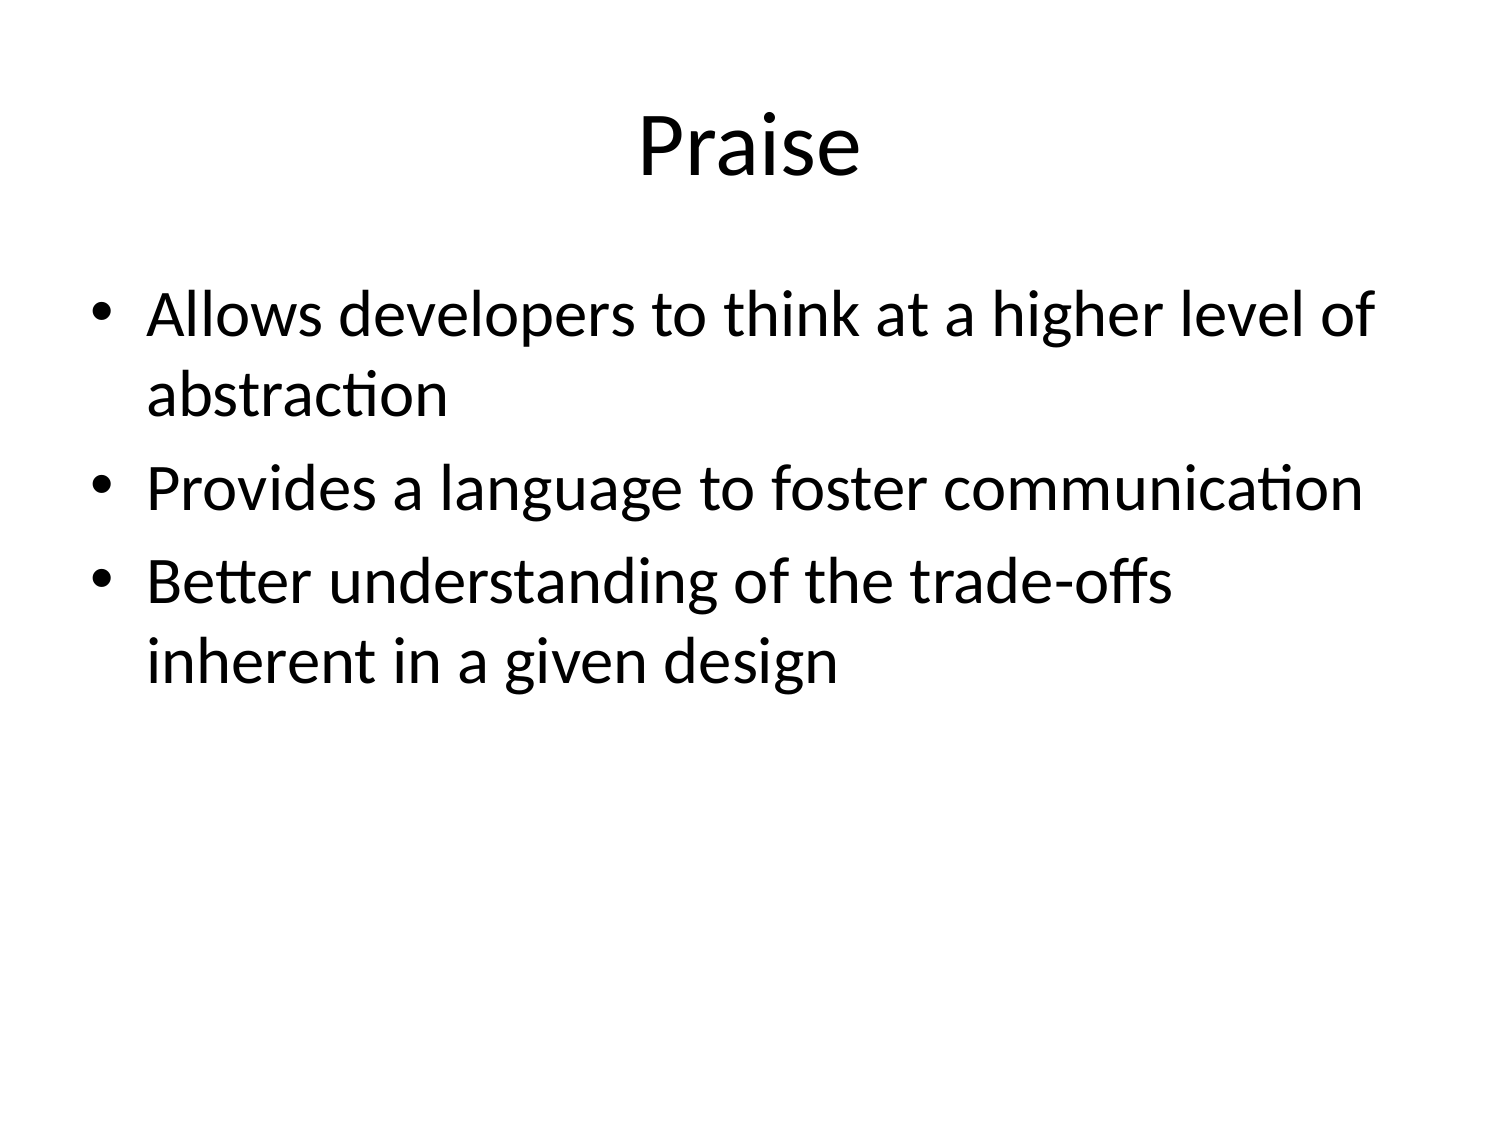

# Praise
Allows developers to think at a higher level of abstraction
Provides a language to foster communication
Better understanding of the trade-offs inherent in a given design